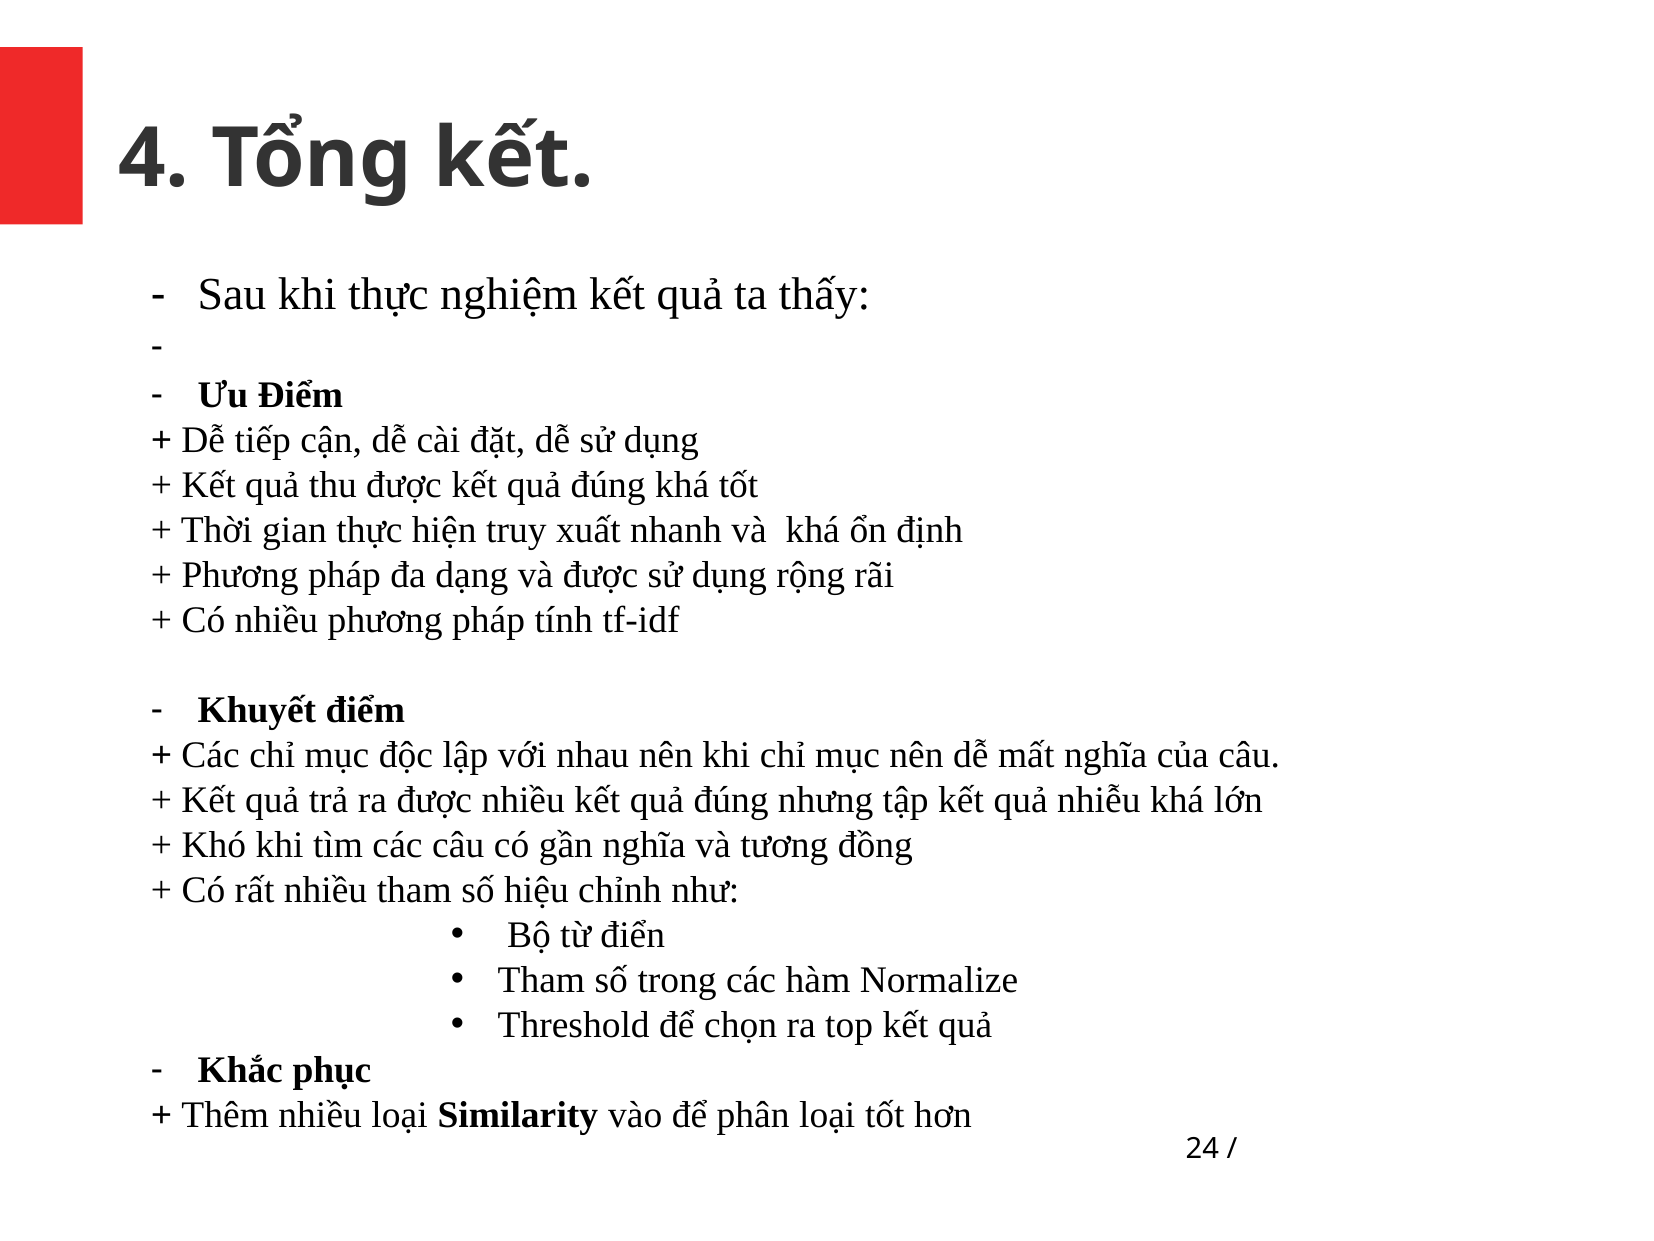

# 4. Tổng kết.
Sau khi thực nghiệm kết quả ta thấy:
Ưu Điểm
+ Dễ tiếp cận, dễ cài đặt, dễ sử dụng
+ Kết quả thu được kết quả đúng khá tốt
+ Thời gian thực hiện truy xuất nhanh và khá ổn định
+ Phương pháp đa dạng và được sử dụng rộng rãi
+ Có nhiều phương pháp tính tf-idf
Khuyết điểm
+ Các chỉ mục độc lập với nhau nên khi chỉ mục nên dễ mất nghĩa của câu.
+ Kết quả trả ra được nhiều kết quả đúng nhưng tập kết quả nhiễu khá lớn
+ Khó khi tìm các câu có gần nghĩa và tương đồng
+ Có rất nhiều tham số hiệu chỉnh như:
 Bộ từ điển
Tham số trong các hàm Normalize
Threshold để chọn ra top kết quả
Khắc phục
+ Thêm nhiều loại Similarity vào để phân loại tốt hơn